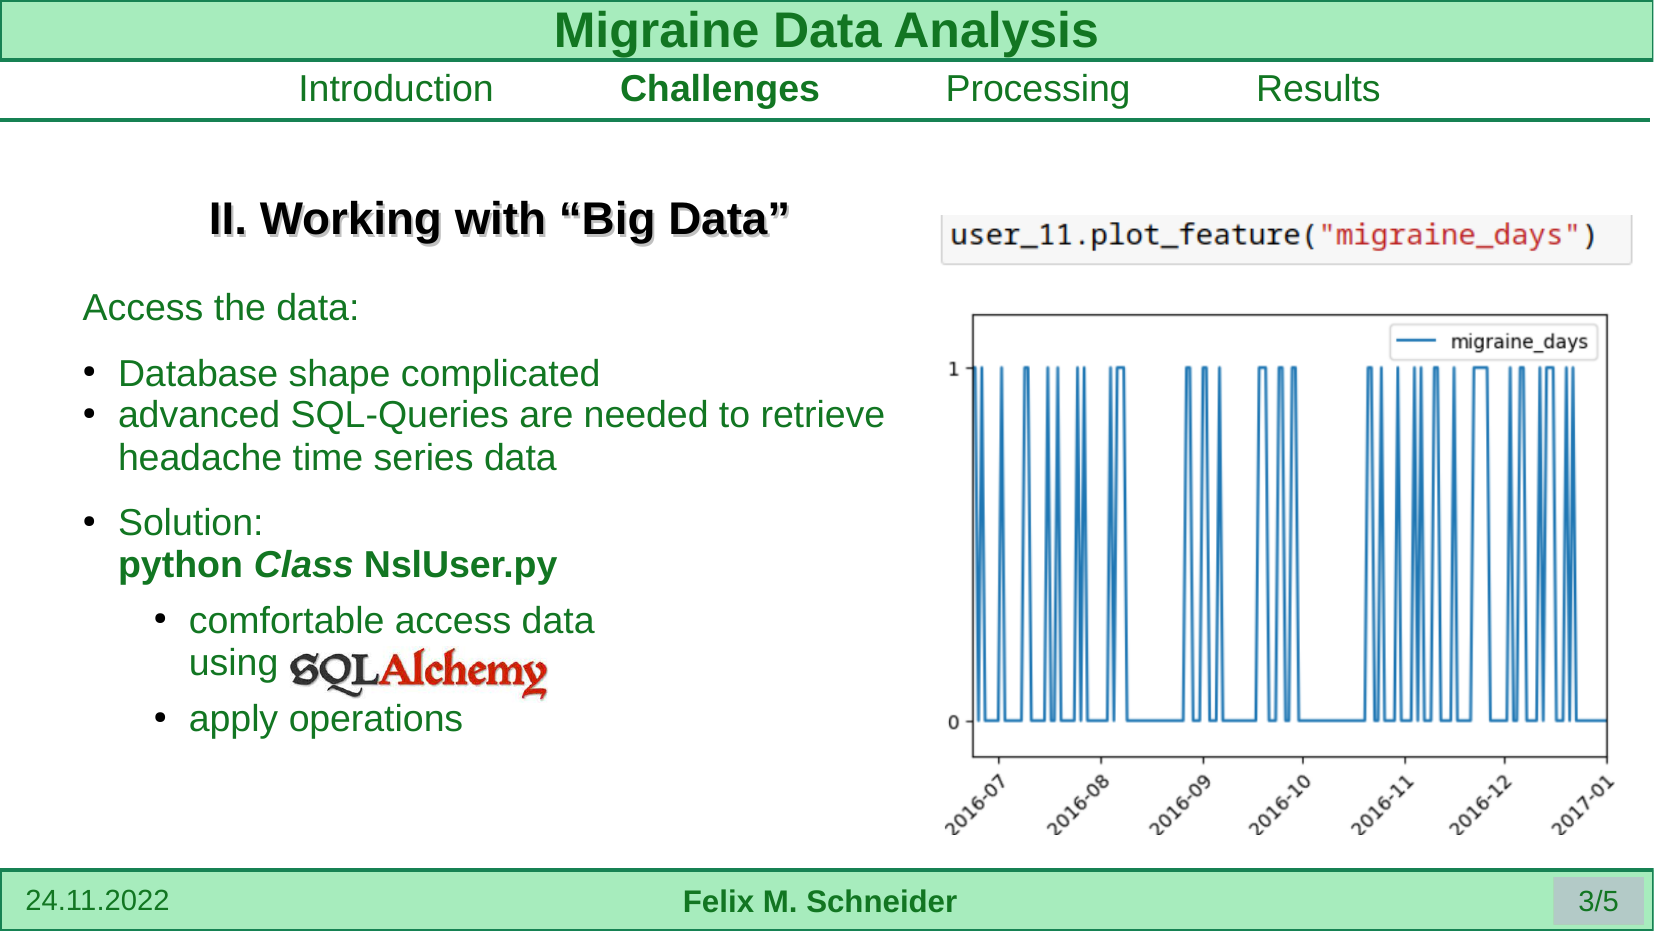

# Migraine Data Analysis
Introduction Challenges Processing Results
II. Working with “Big Data”
Access the data:
Database shape complicated
advanced SQL-Queries are needed to retrieve headache time series data
Solution:
python Class NslUser.py
comfortable access data
using
apply operations
3/5
3/5